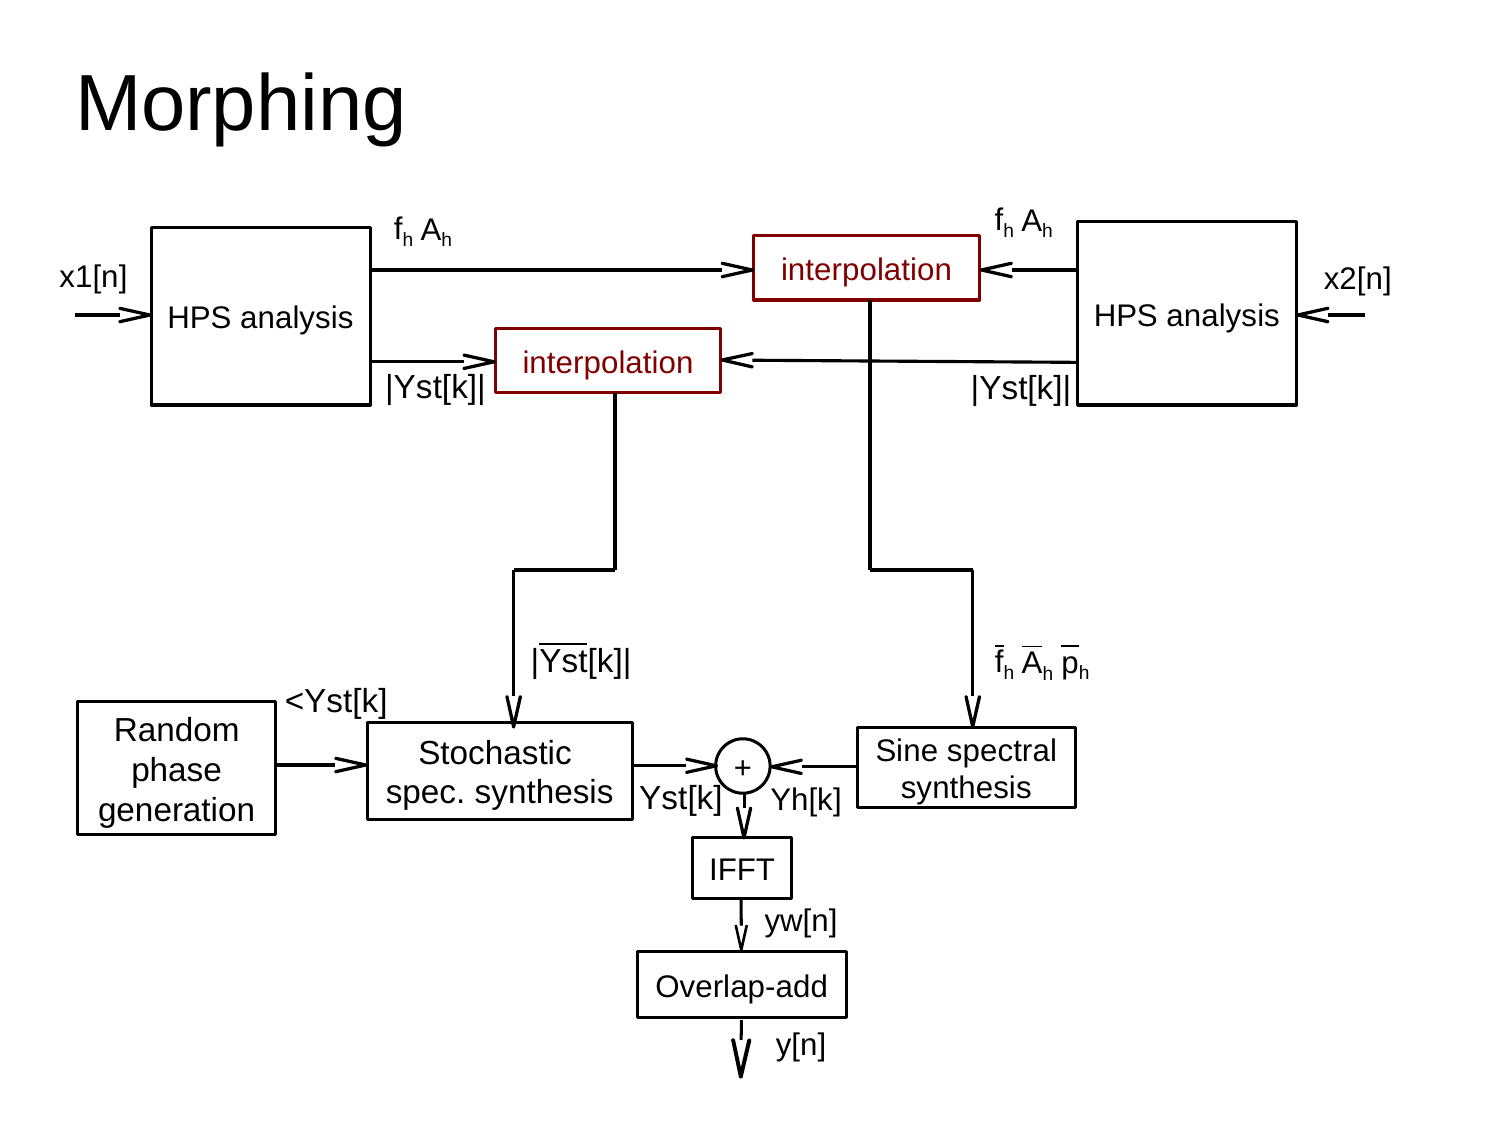

# Morphing
fh
Ah
fh
Ah
HPS analysis
HPS analysis
interpolation
x1[n]
x2[n]
interpolation
|Yst[k]|
|Yst[k]|
fh
ph
Ah
|Yst[k]|
<Yst[k]
Random phase generation
Stochastic
spec. synthesis
Sine spectral
synthesis
+
Yst[k]
Yh[k]
IFFT
yw[n]
Overlap-add
y[n]